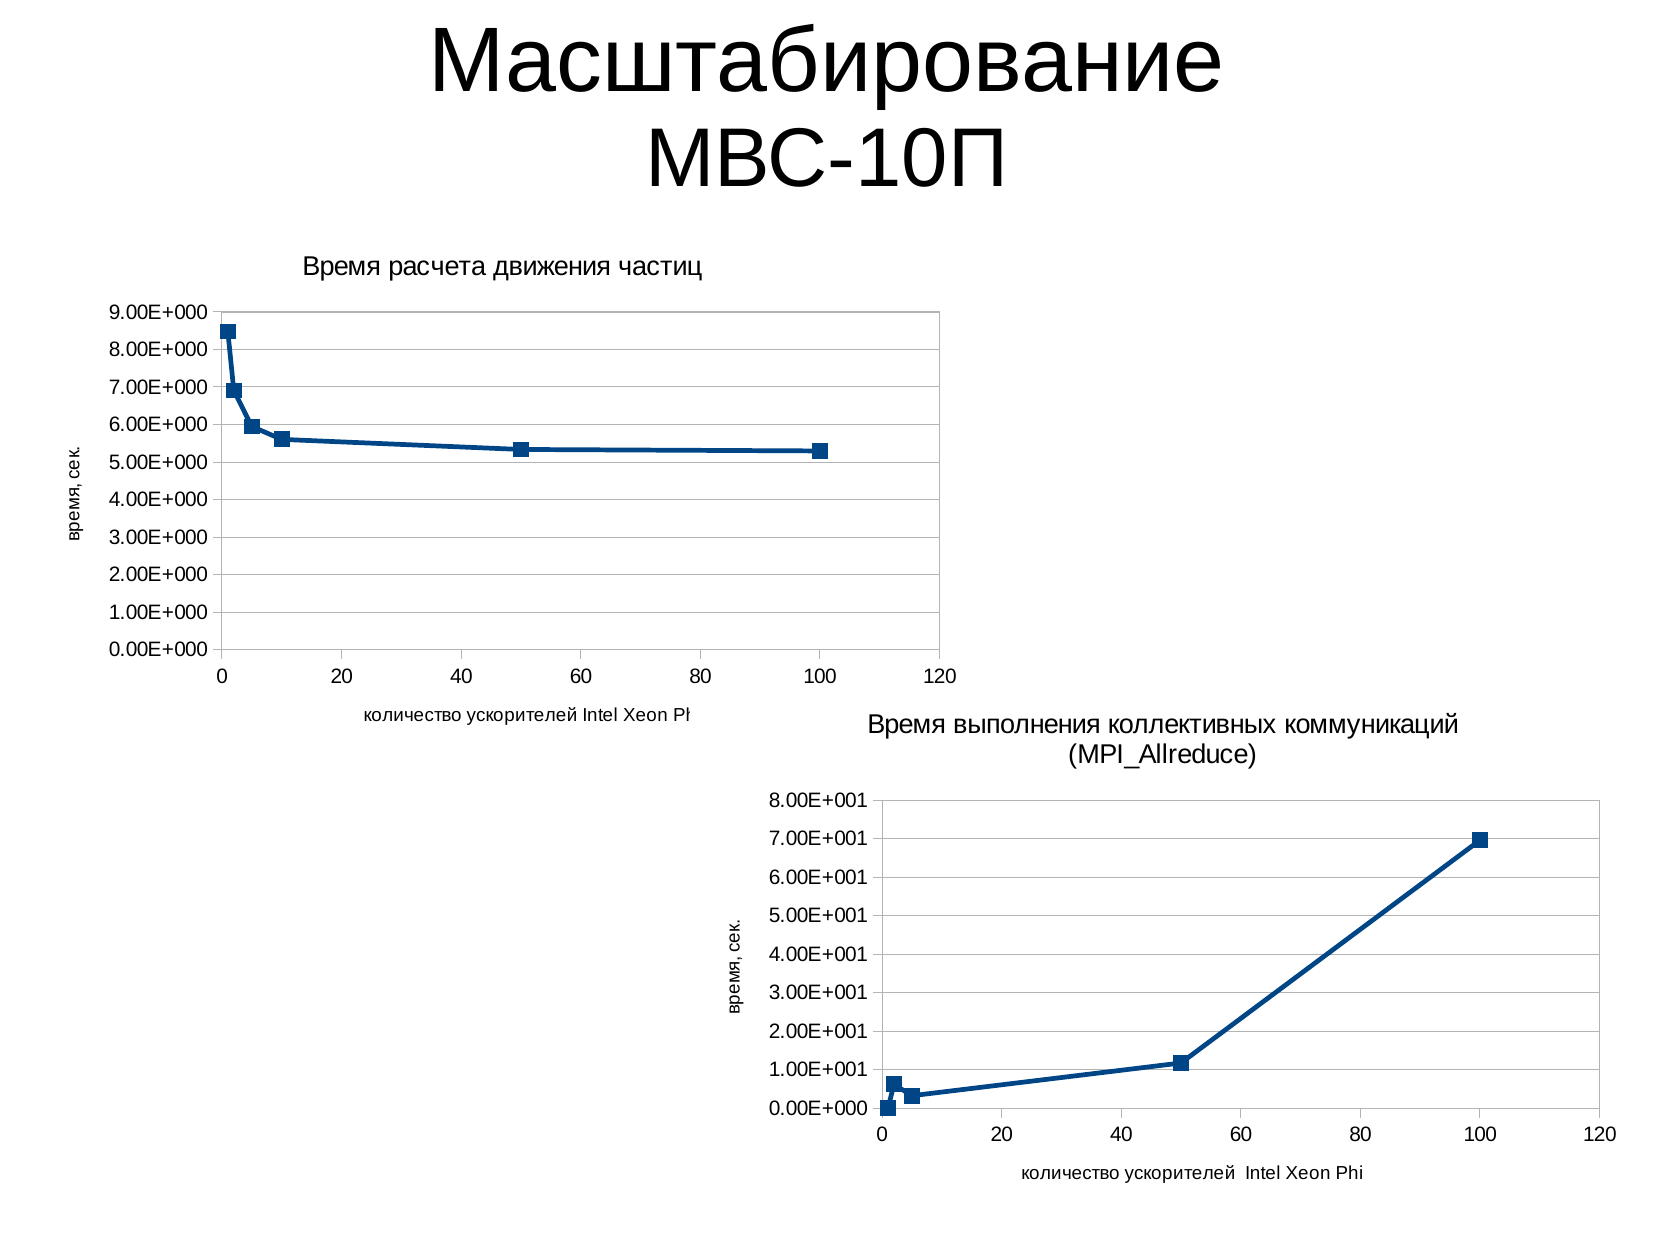

# Масштабирование МВС-10П
### Chart: Время расчета движения частиц
| Category | Column C |
|---|---|
### Chart: Время выполнения коллективных коммуникаций (MPI_Allreduce)
| Category | Column D |
|---|---|